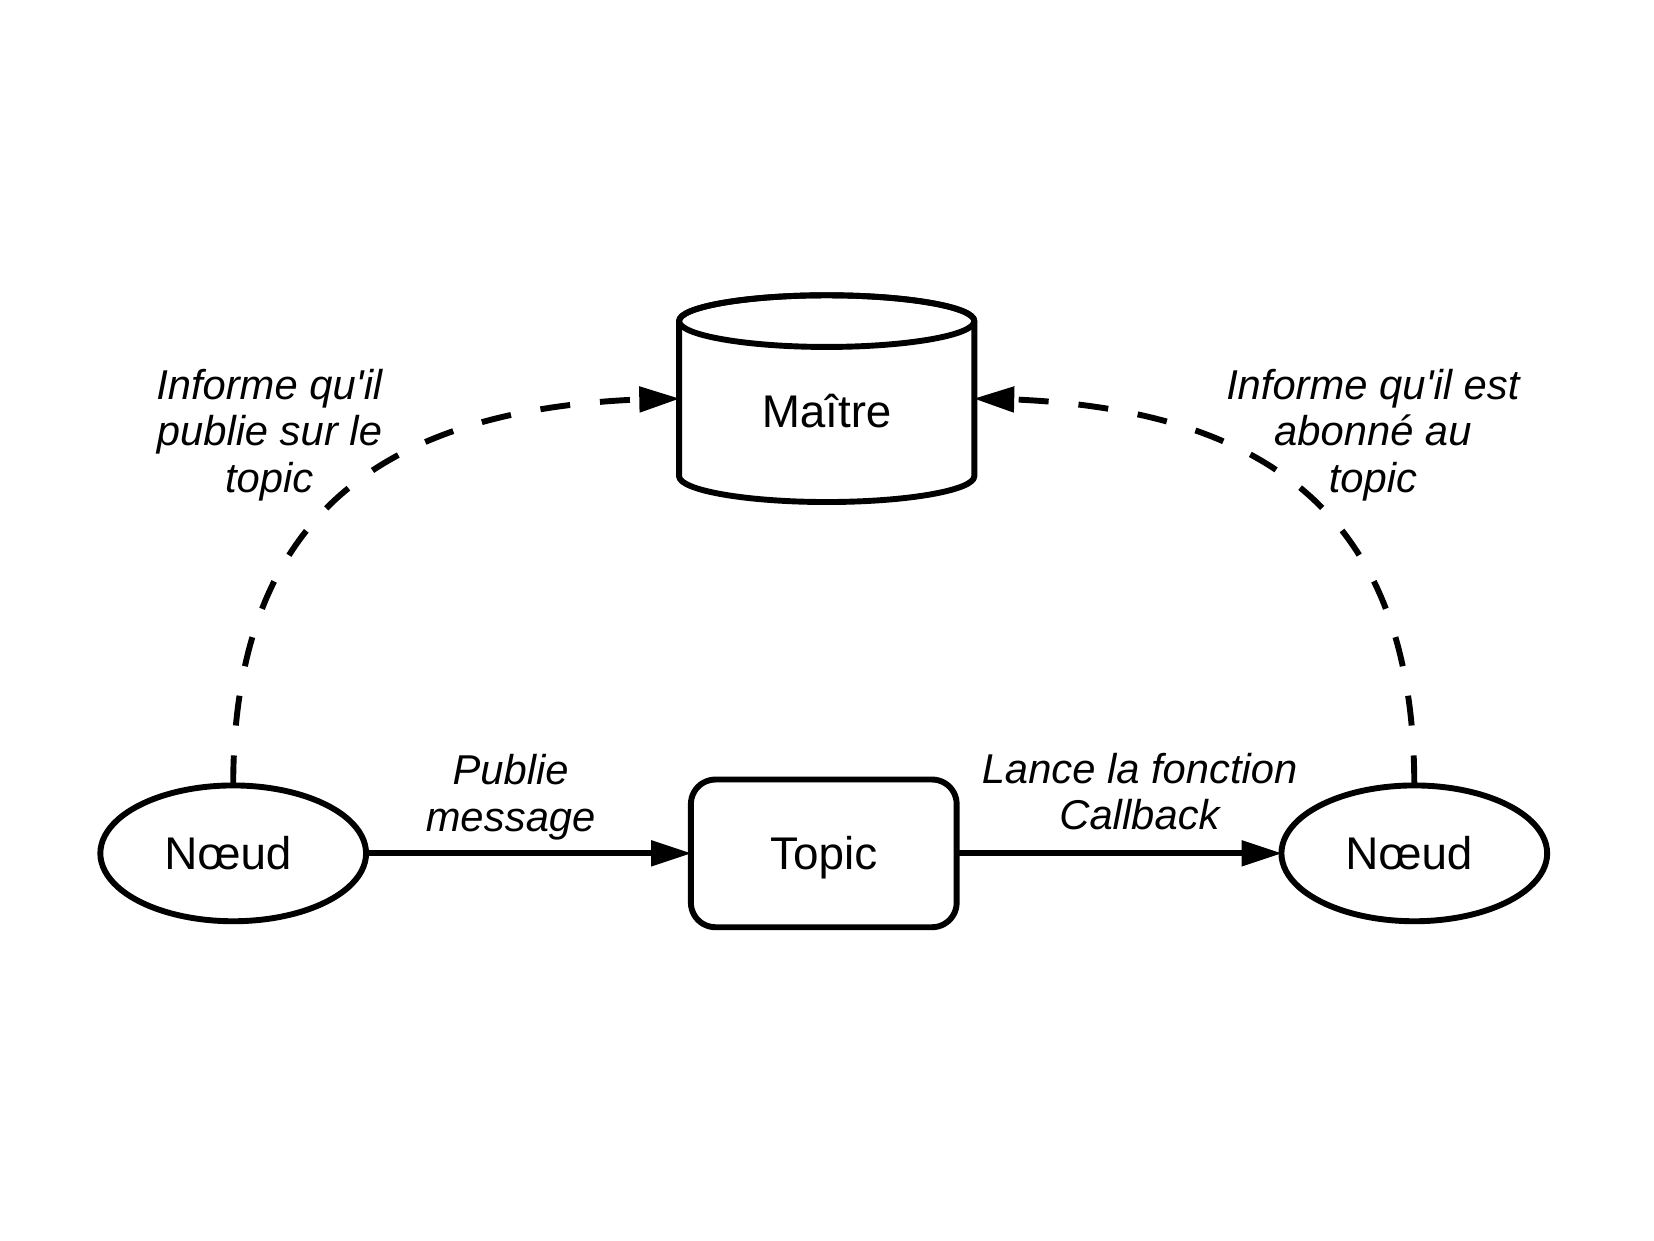

Maître
Informe qu'il publie sur le topic
Informe qu'il est abonné au topic
Lance la fonction Callback
Publie message
Topic
Nœud
Nœud